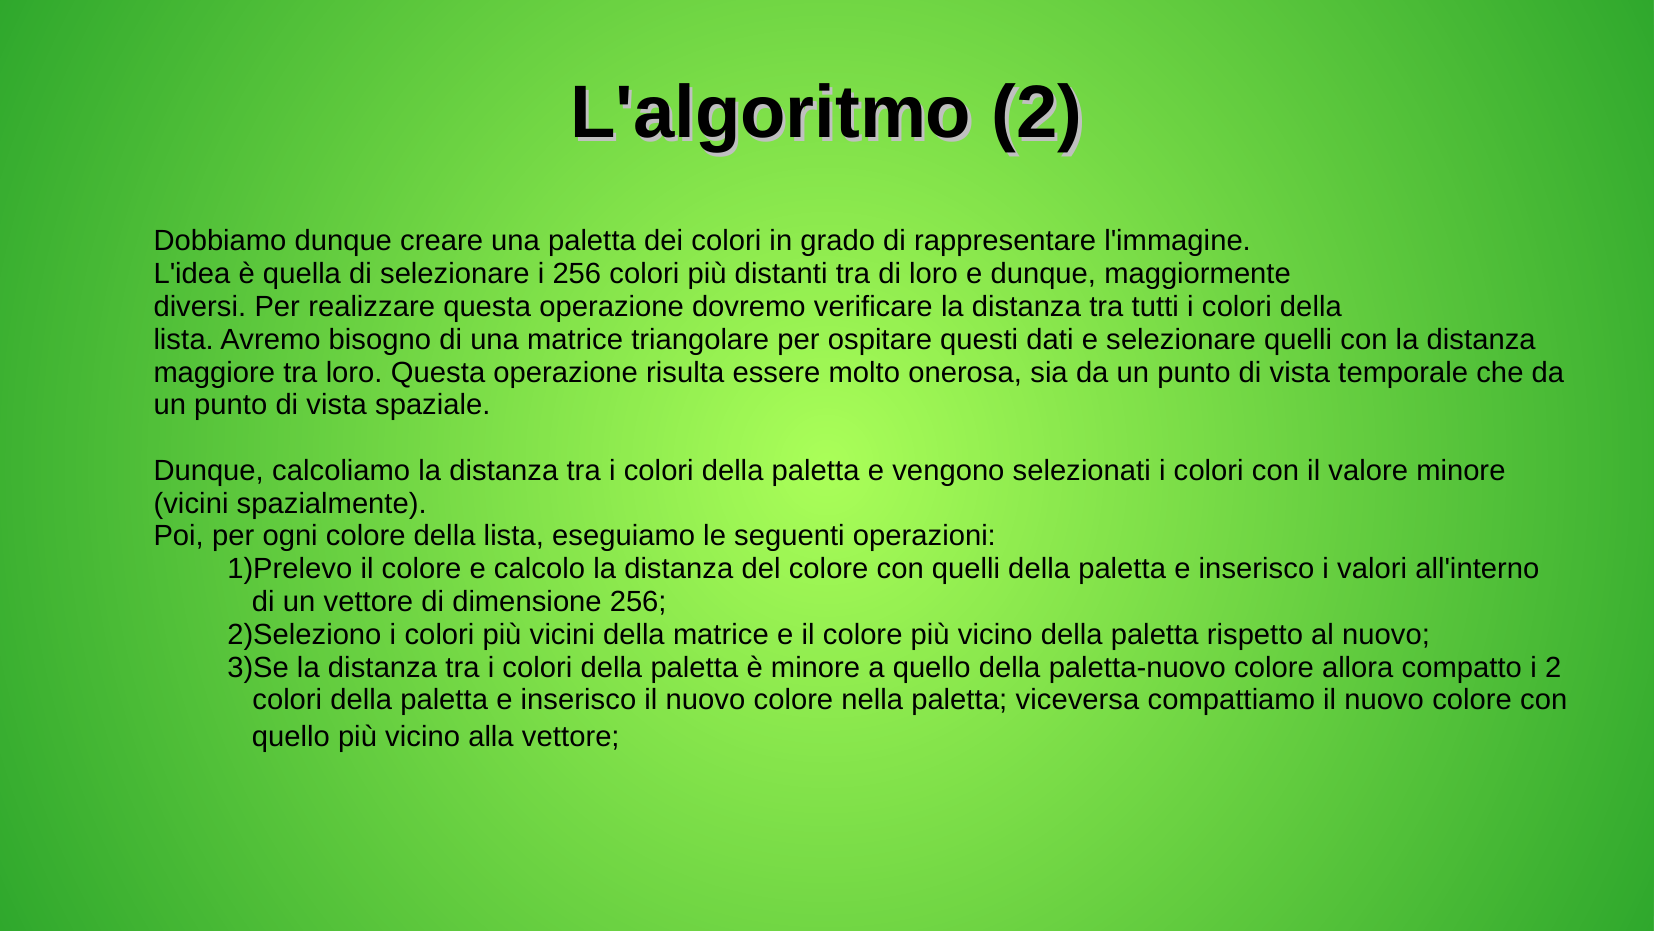

# L'algoritmo (2)
Dobbiamo dunque creare una paletta dei colori in grado di rappresentare l'immagine.
L'idea è quella di selezionare i 256 colori più distanti tra di loro e dunque, maggiormente
diversi. Per realizzare questa operazione dovremo verificare la distanza tra tutti i colori della
lista. Avremo bisogno di una matrice triangolare per ospitare questi dati e selezionare quelli con la distanza maggiore tra loro. Questa operazione risulta essere molto onerosa, sia da un punto di vista temporale che da un punto di vista spaziale.
Dunque, calcoliamo la distanza tra i colori della paletta e vengono selezionati i colori con il valore minore (vicini spazialmente).
Poi, per ogni colore della lista, eseguiamo le seguenti operazioni:
	1)Prelevo il colore e calcolo la distanza del colore con quelli della paletta e inserisco i valori all'interno 		 di un vettore di dimensione 256;
	2)Seleziono i colori più vicini della matrice e il colore più vicino della paletta rispetto al nuovo;
	3)Se la distanza tra i colori della paletta è minore a quello della paletta-nuovo colore allora compatto i 2 colori della paletta e inserisco il nuovo colore nella paletta; viceversa compattiamo il nuovo colore con 	 quello più vicino alla vettore;